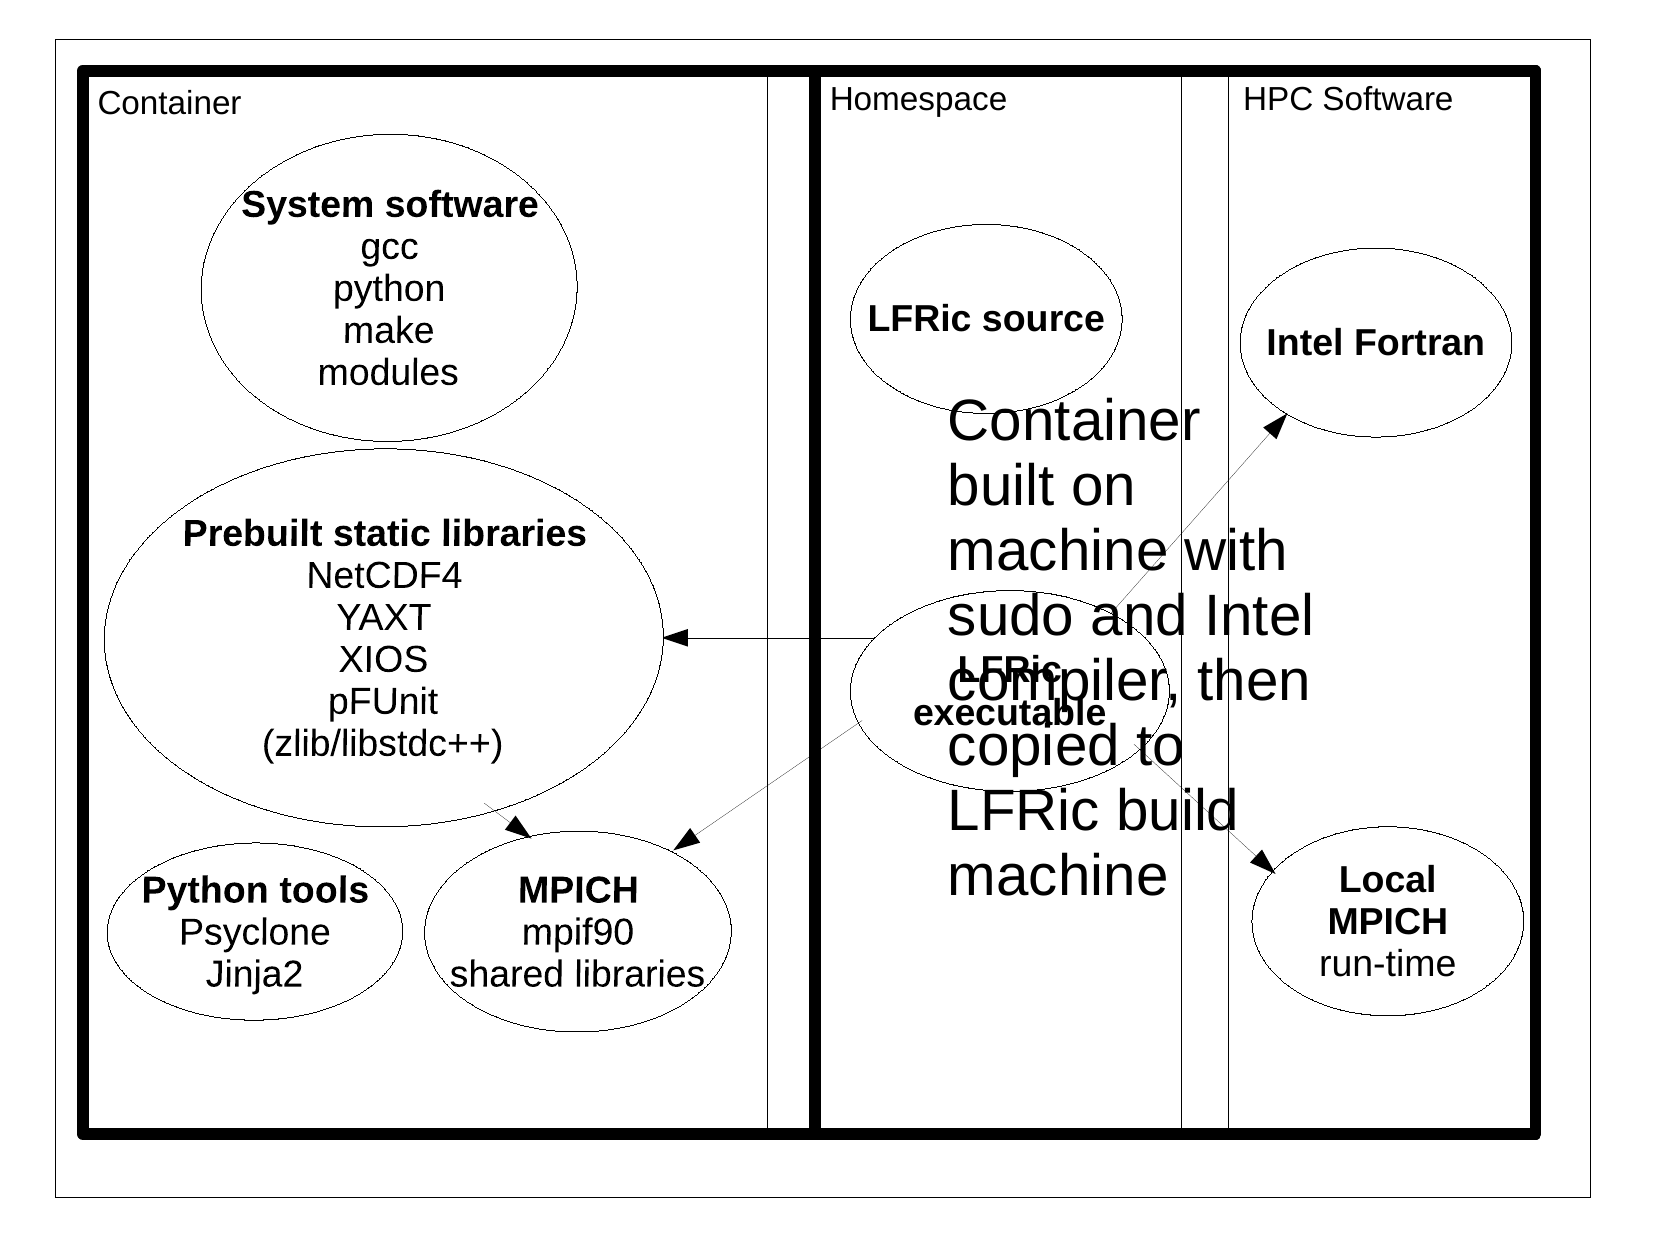

Homespace
LFRic source
HPC Software
Intel Fortran
Container
System software
gcc
python
make
modules
Prebuilt static libraries
NetCDF4
YAXT
XIOS
pFUnit
(zlib/libstdc++)
MPICH
mpif90
shared libraries
Python tools
Psyclone
Jinja2
Container built on machine with sudo and Intel compiler, then copied to LFRic build machine
Prebuilt static libraries
NetCDF4
YAXT
XIOS
pFUnit
(zlib/libstdc++)
LFRic
executable
Local
MPICH
run-time